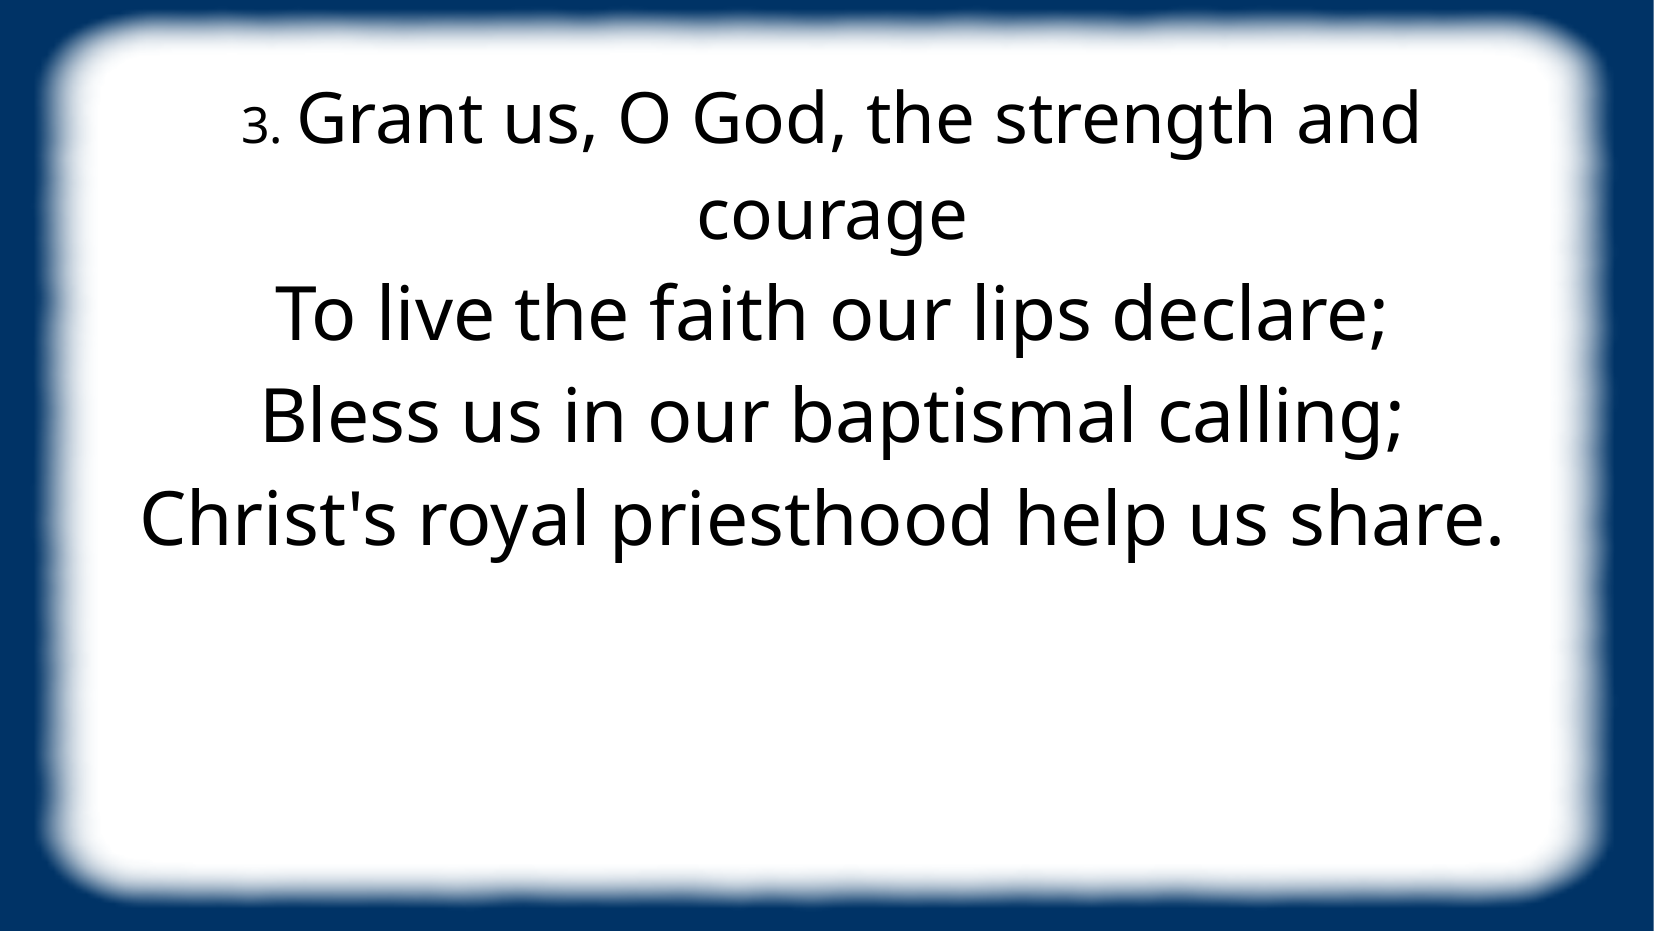

3. Grant us, O God, the strength and courage
To live the faith our lips declare;
Bless us in our baptismal calling;
Christ's royal priesthood help us share.